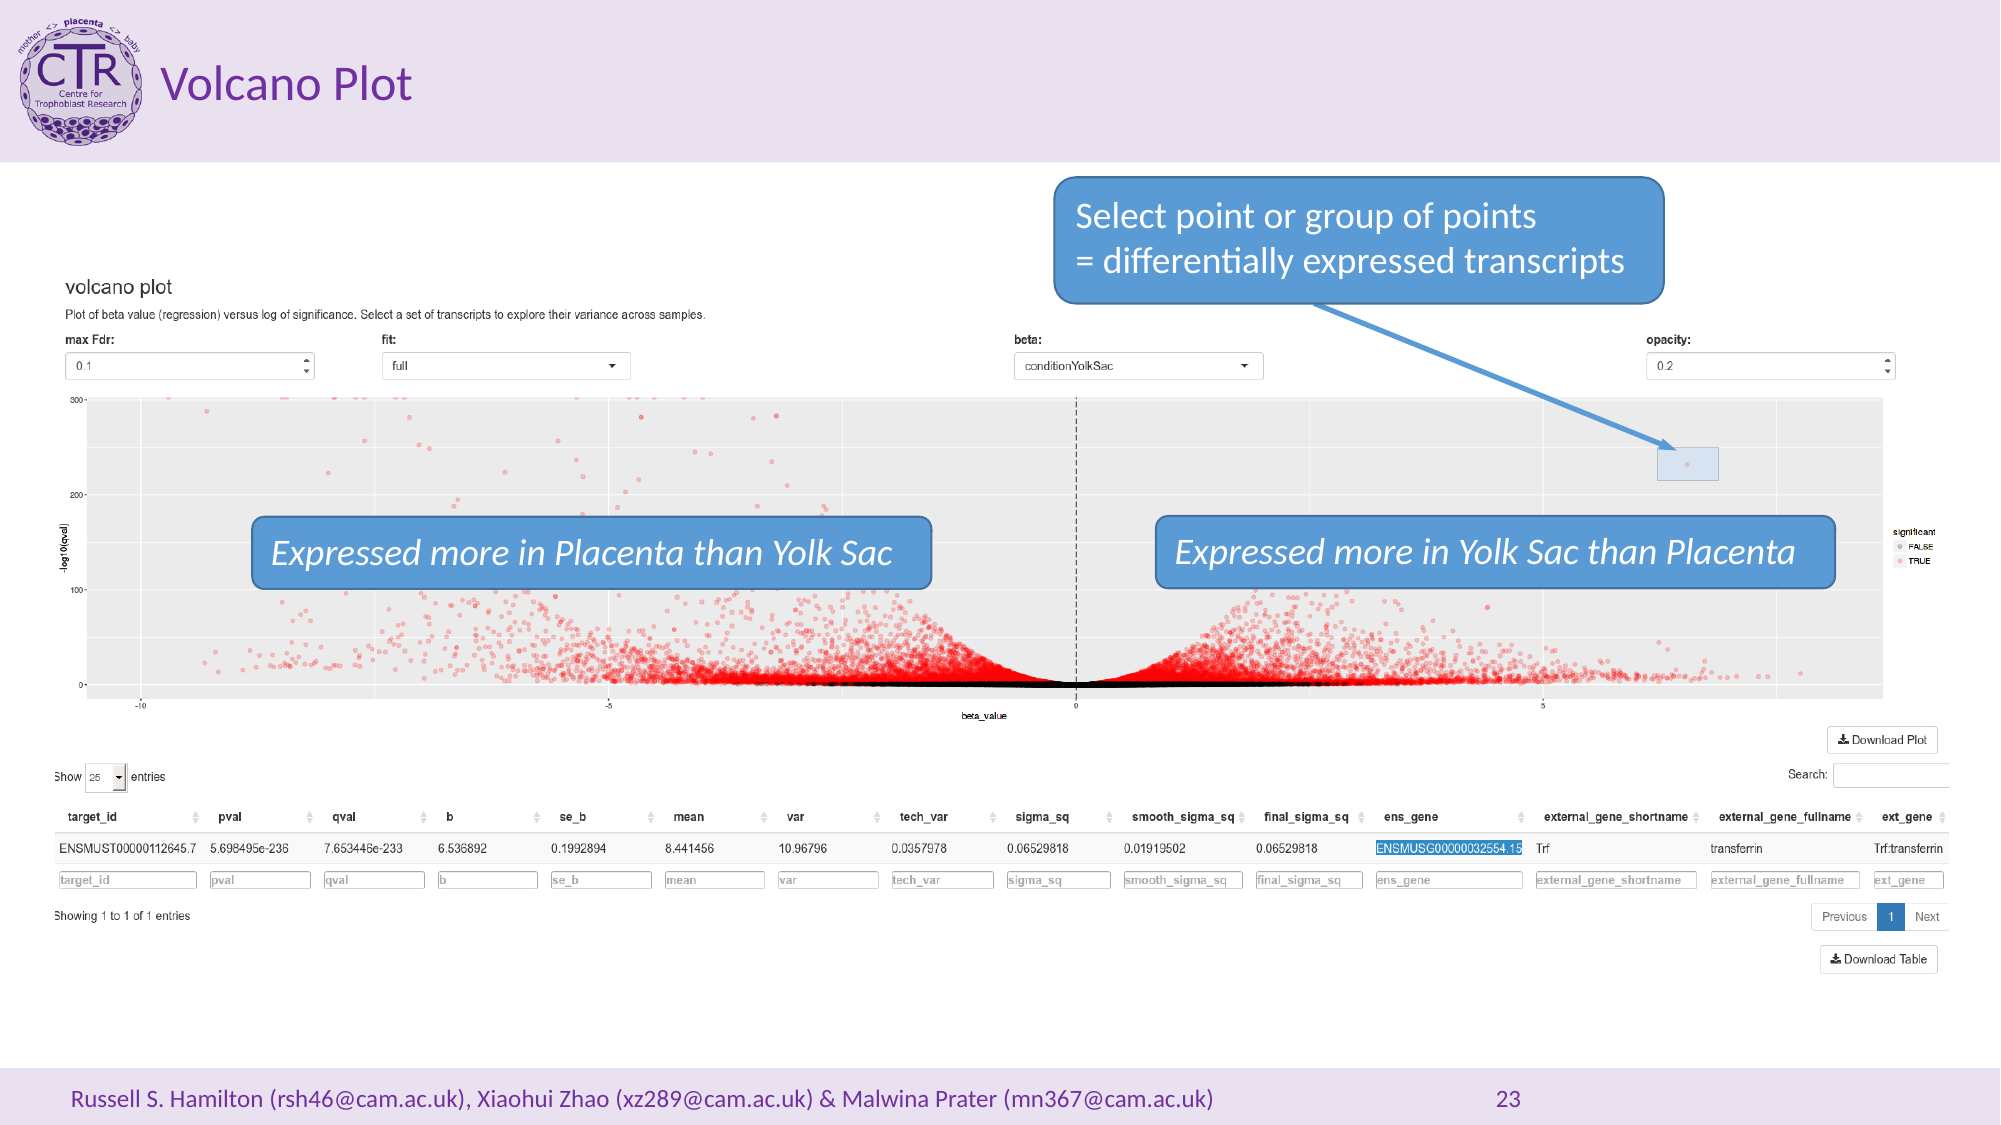

Volcano Plot
Select point or group of points
= differentially expressed transcripts
Expressed more in Yolk Sac than Placenta
Expressed more in Placenta than Yolk Sac
Russell S. Hamilton (rsh46@cam.ac.uk), Xiaohui Zhao (xz289@cam.ac.uk) & Malwina Prater (mn367@cam.ac.uk)